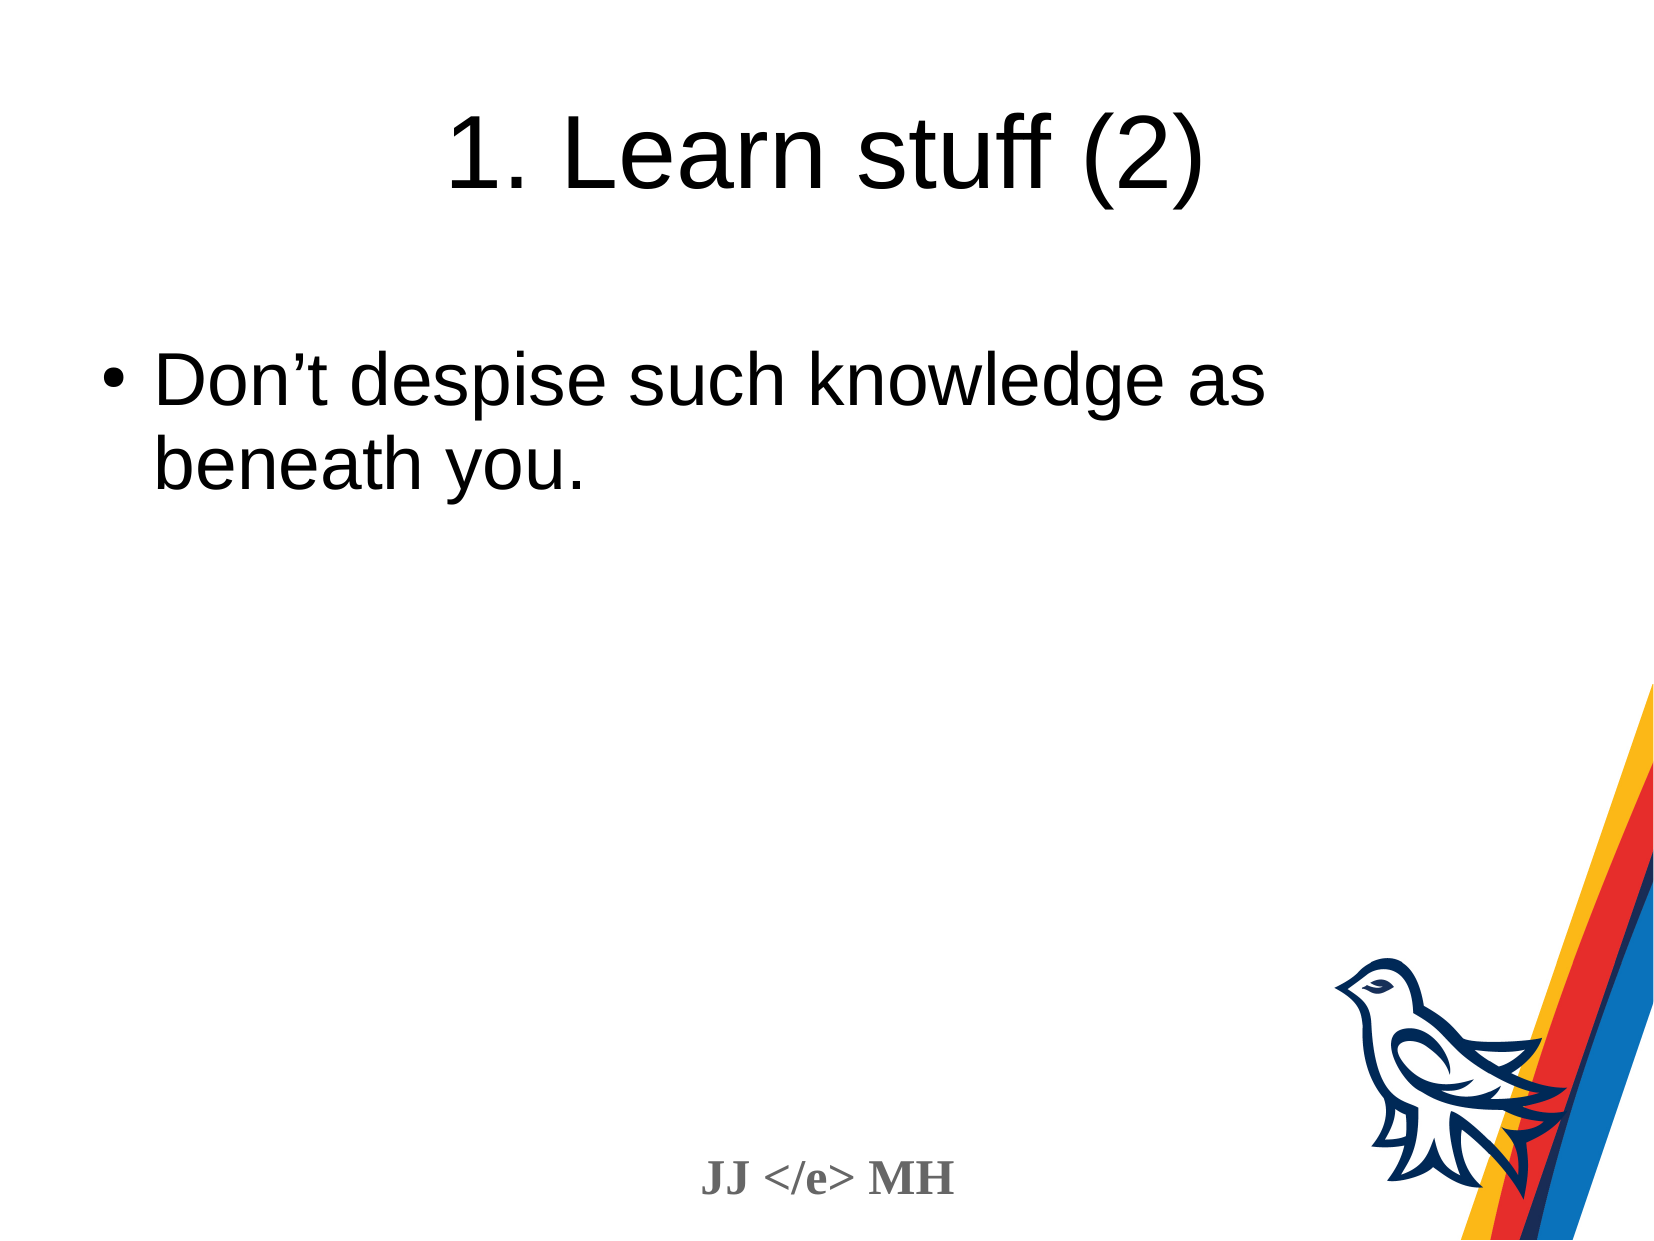

# 1. Learn stuff (2)
Don’t despise such knowledge as beneath you.